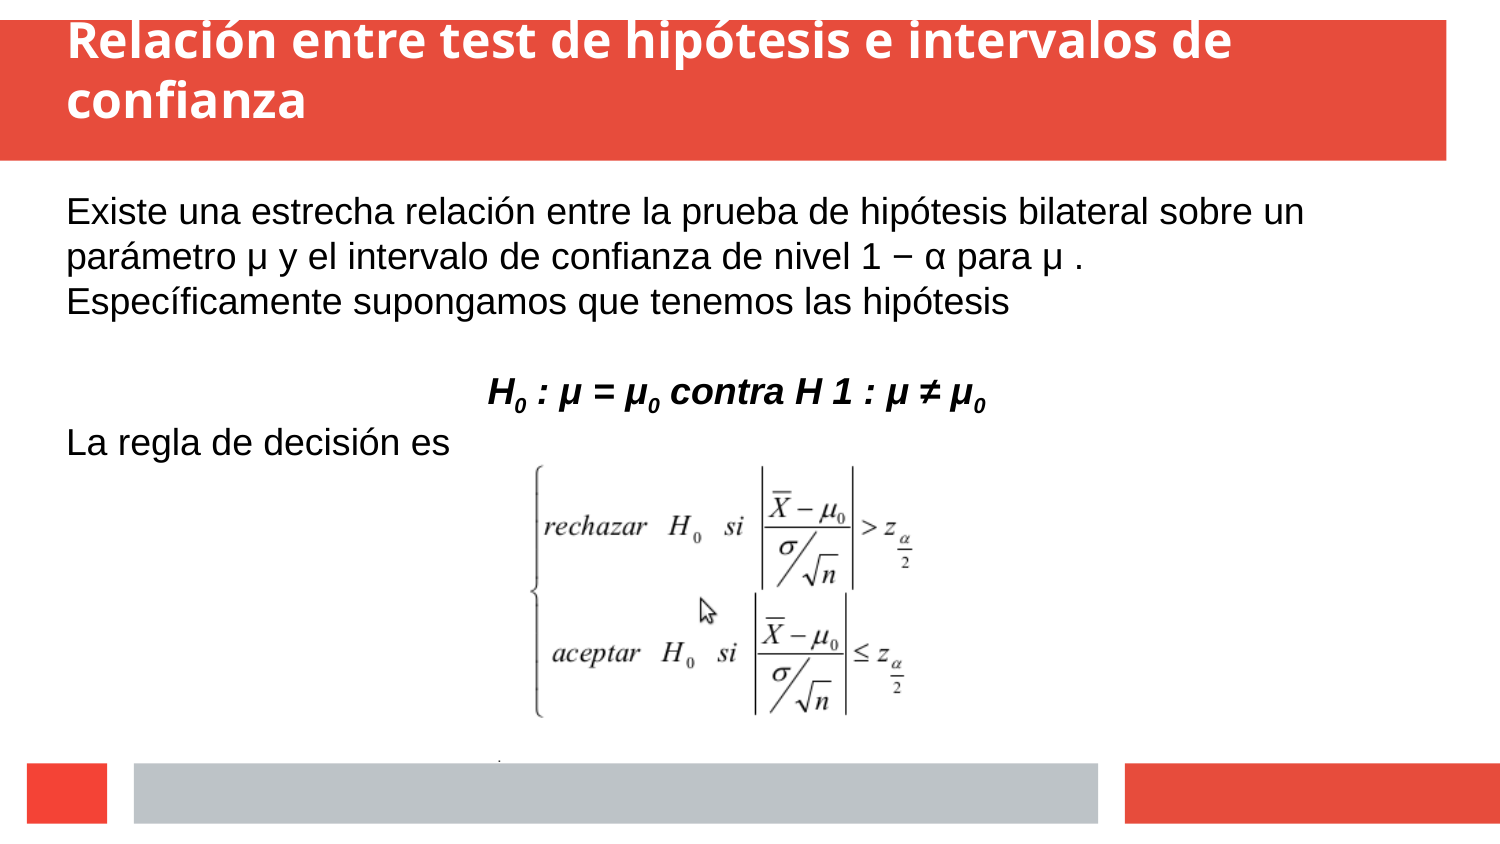

# Relación entre test de hipótesis e intervalos de confianza
Existe una estrecha relación entre la prueba de hipótesis bilateral sobre un parámetro μ y el intervalo de confianza de nivel 1 − α para μ .
Específicamente supongamos que tenemos las hipótesis
H0 : μ = μ0 contra H 1 : μ ≠ μ0
La regla de decisión es